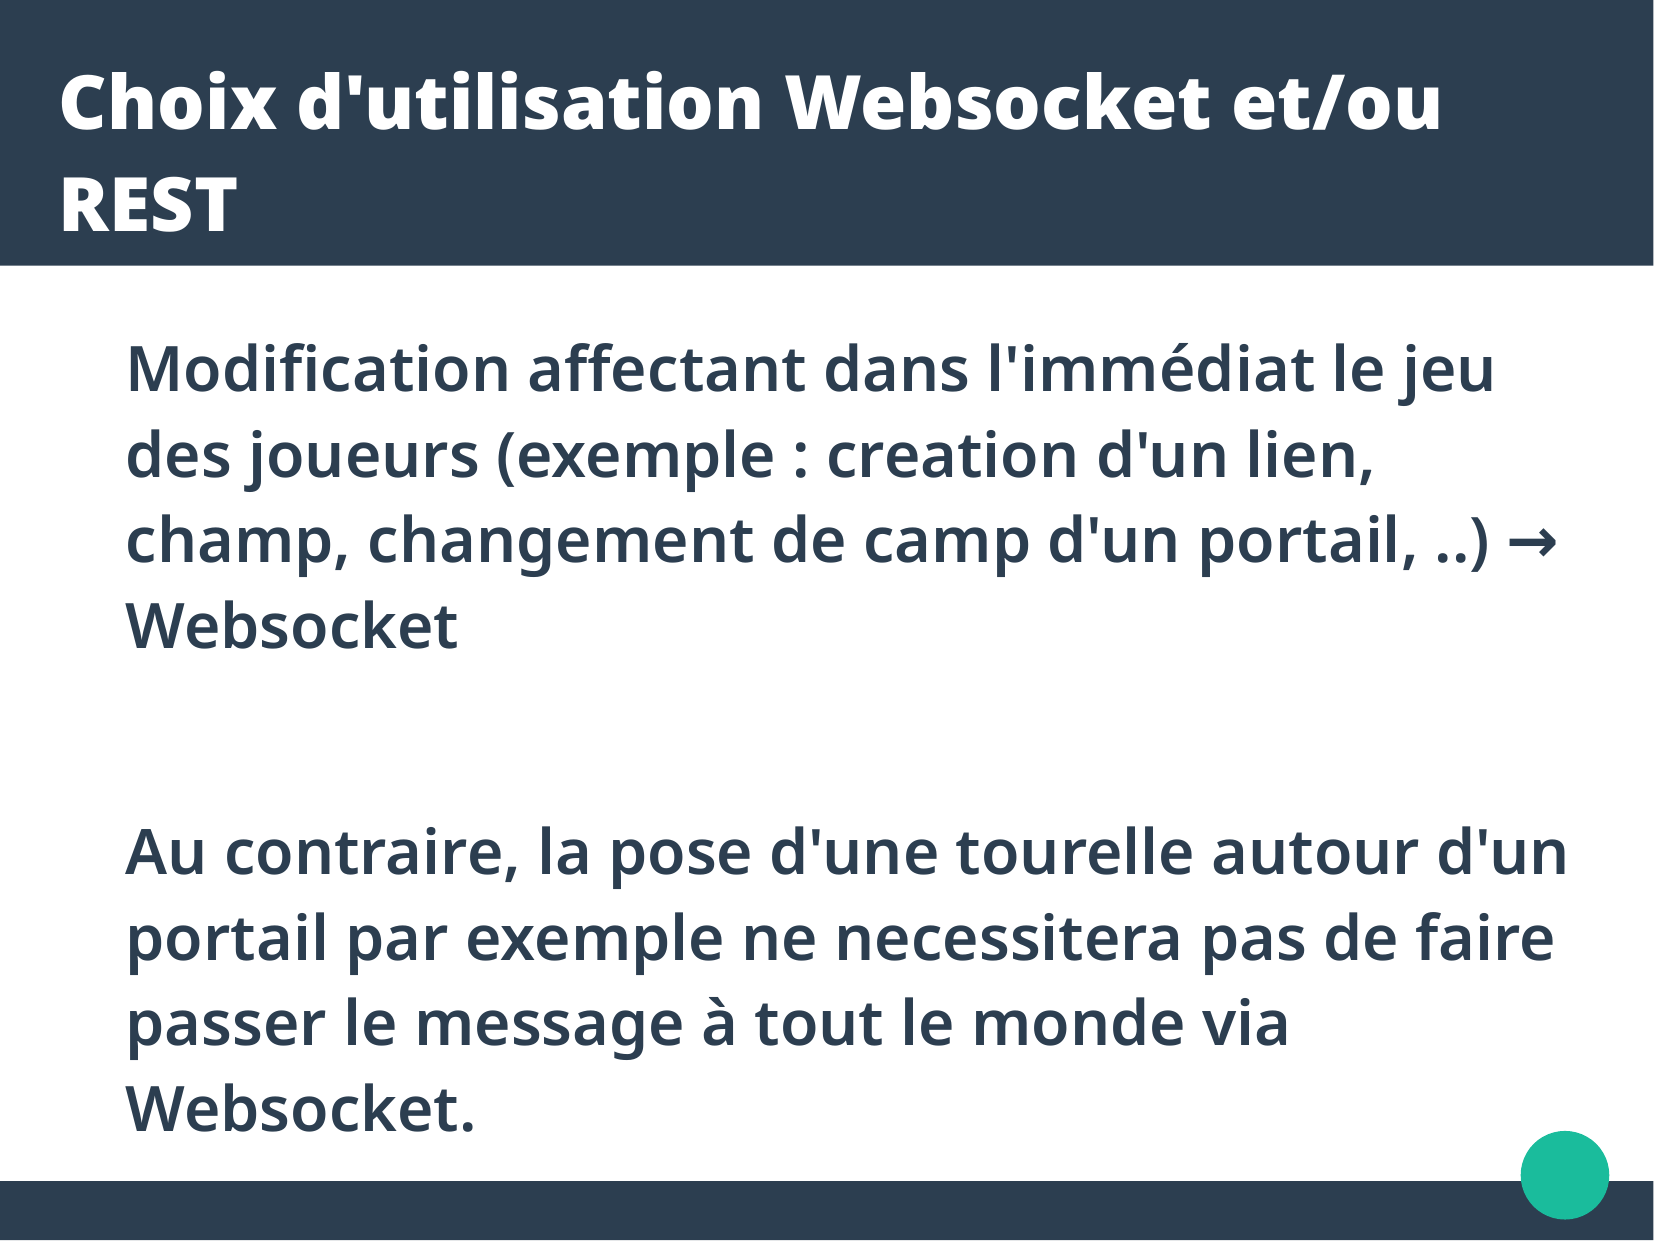

# Choix d'utilisation Websocket et/ou REST
Modification affectant dans l'immédiat le jeu des joueurs (exemple : creation d'un lien, champ, changement de camp d'un portail, ..) → Websocket
Au contraire, la pose d'une tourelle autour d'un portail par exemple ne necessitera pas de faire passer le message à tout le monde via Websocket.